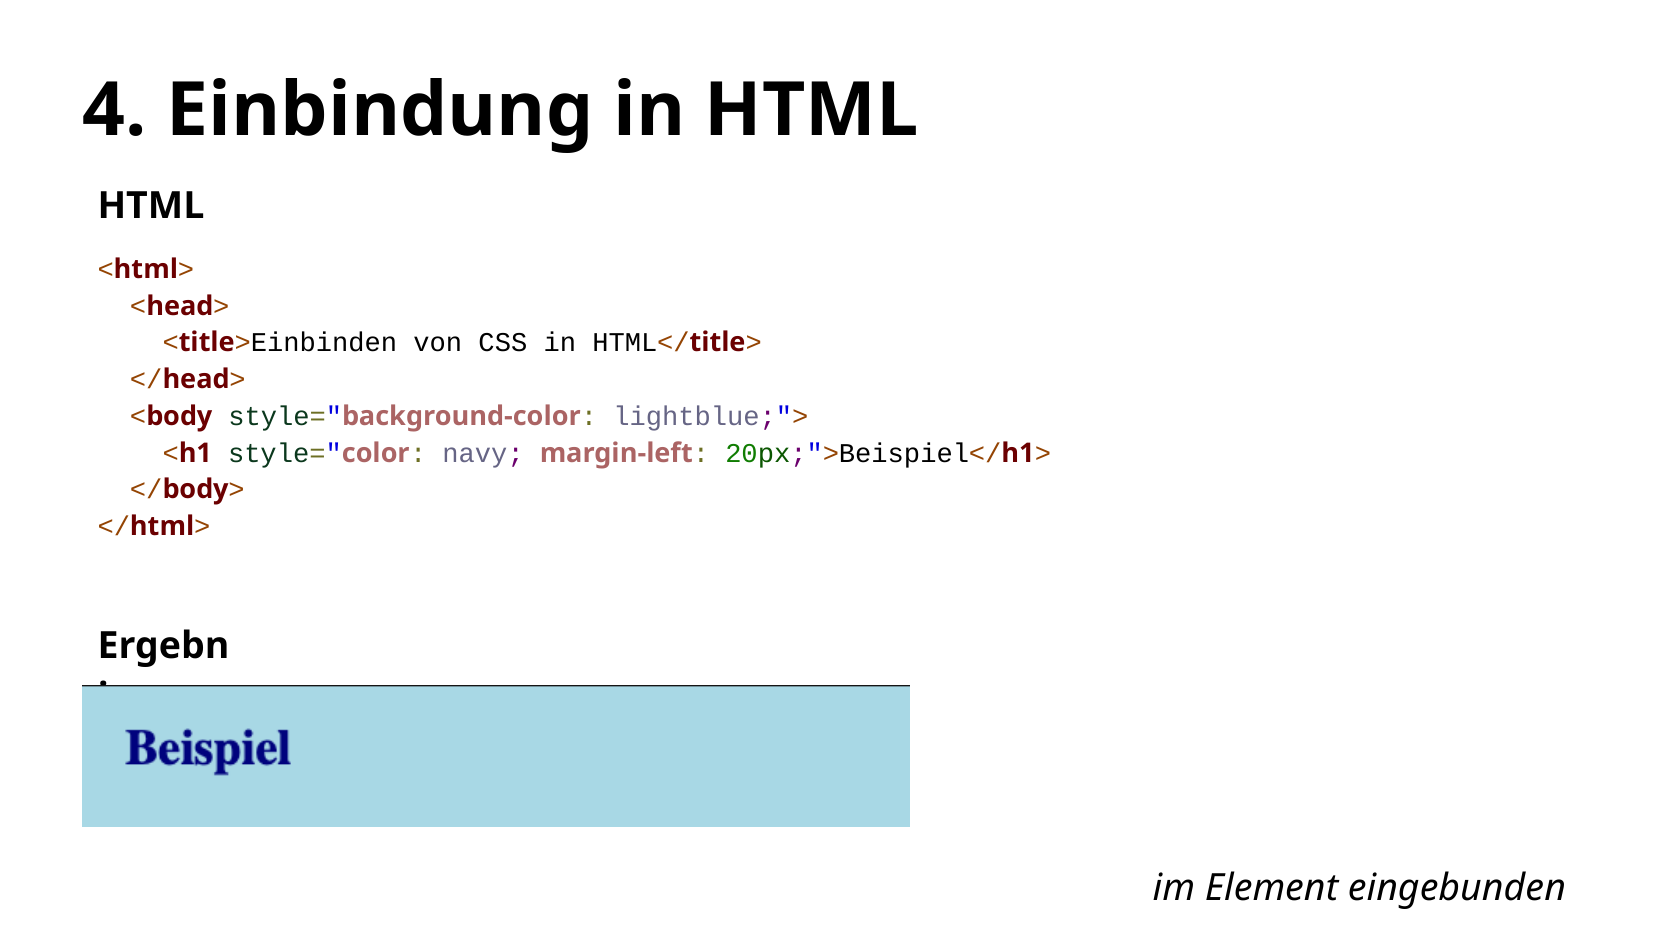

# 4. Einbindung in HTML
HTML
<html>
 <head>
 <title>Einbinden von CSS in HTML</title>
 </head>
 <body style="background-color: lightblue;">
 <h1 style="color: navy; margin-left: 20px;">Beispiel</h1>
 </body>
</html>
Ergebnis
im Element eingebunden